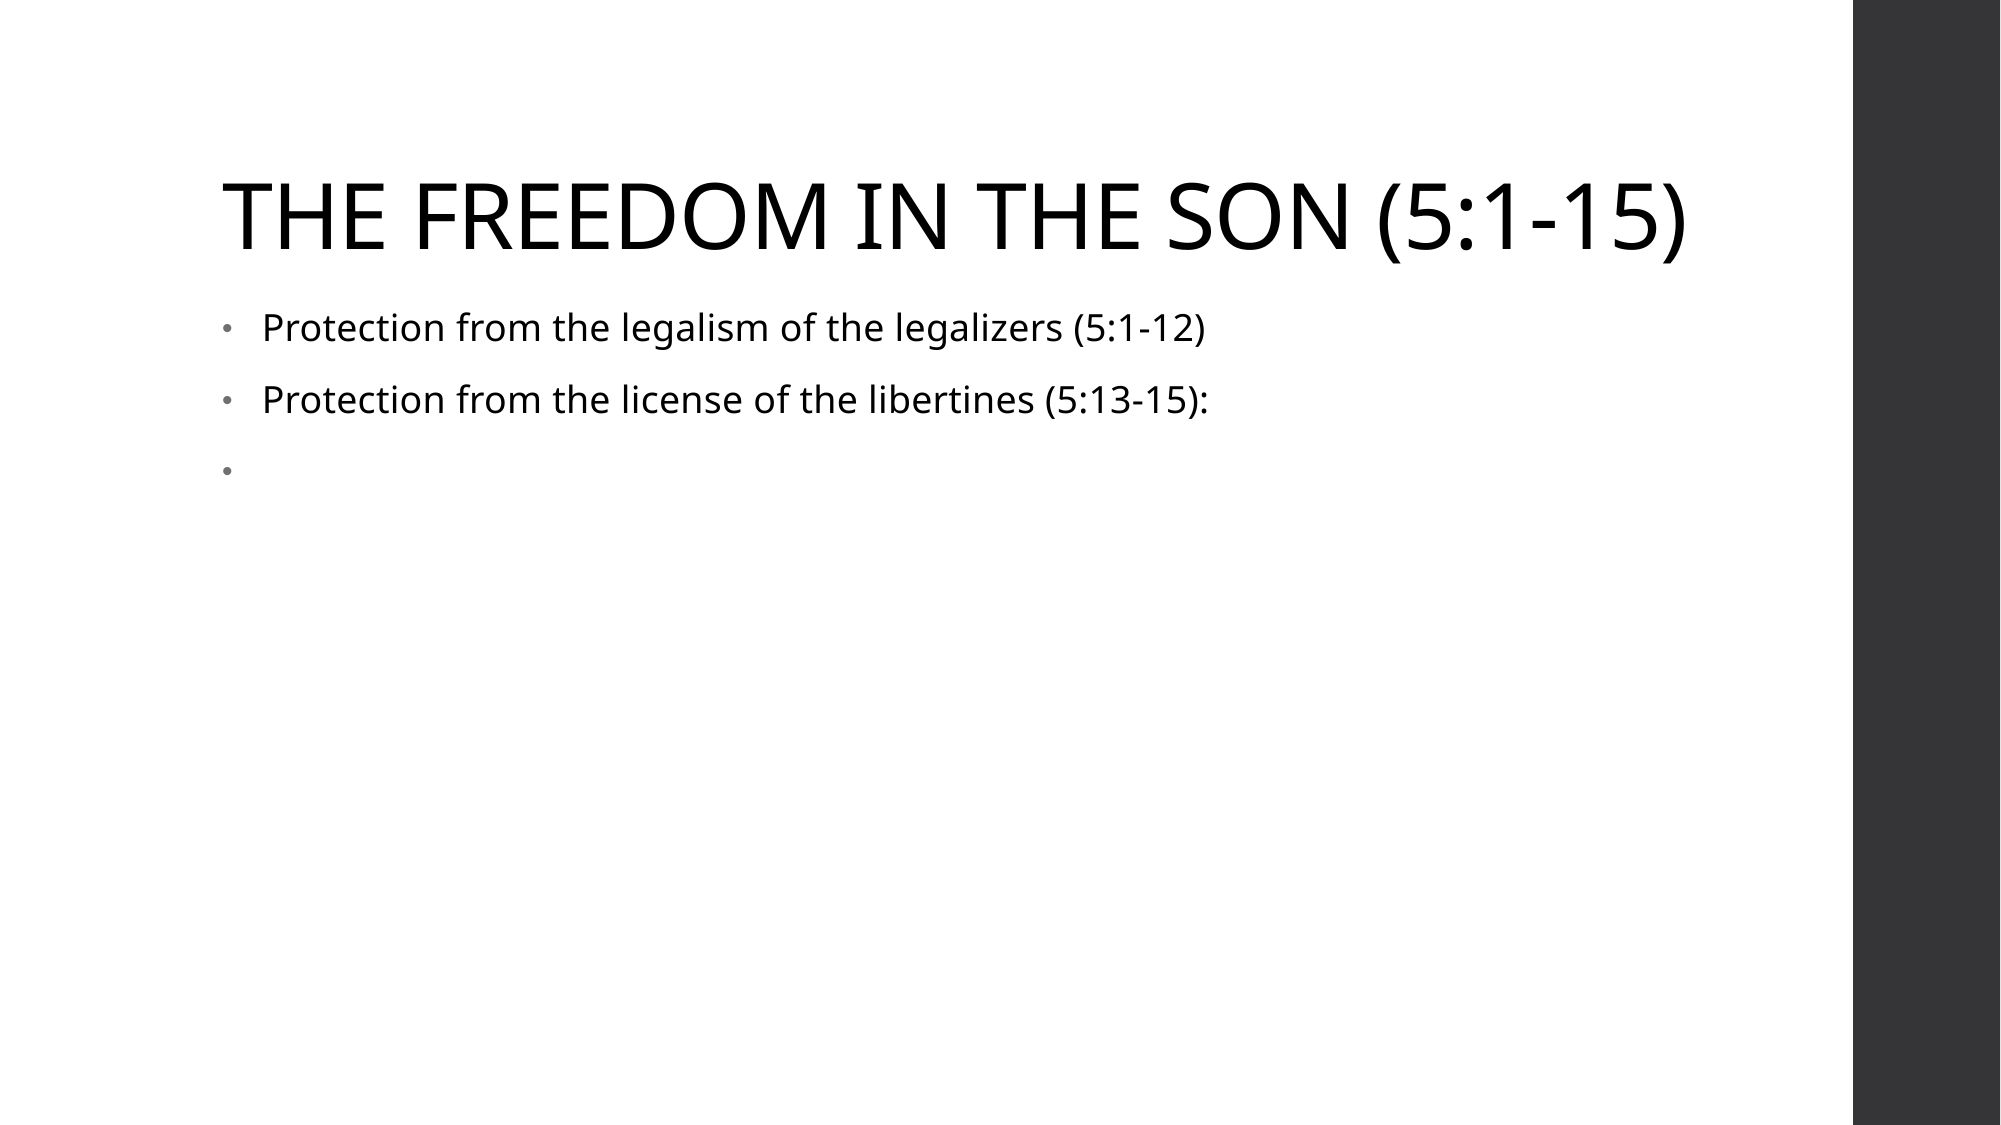

# THE FREEDOM IN THE SON (5:1-15)
 Protection from the legalism of the legalizers (5:1-12)
 Protection from the license of the libertines (5:13-15):